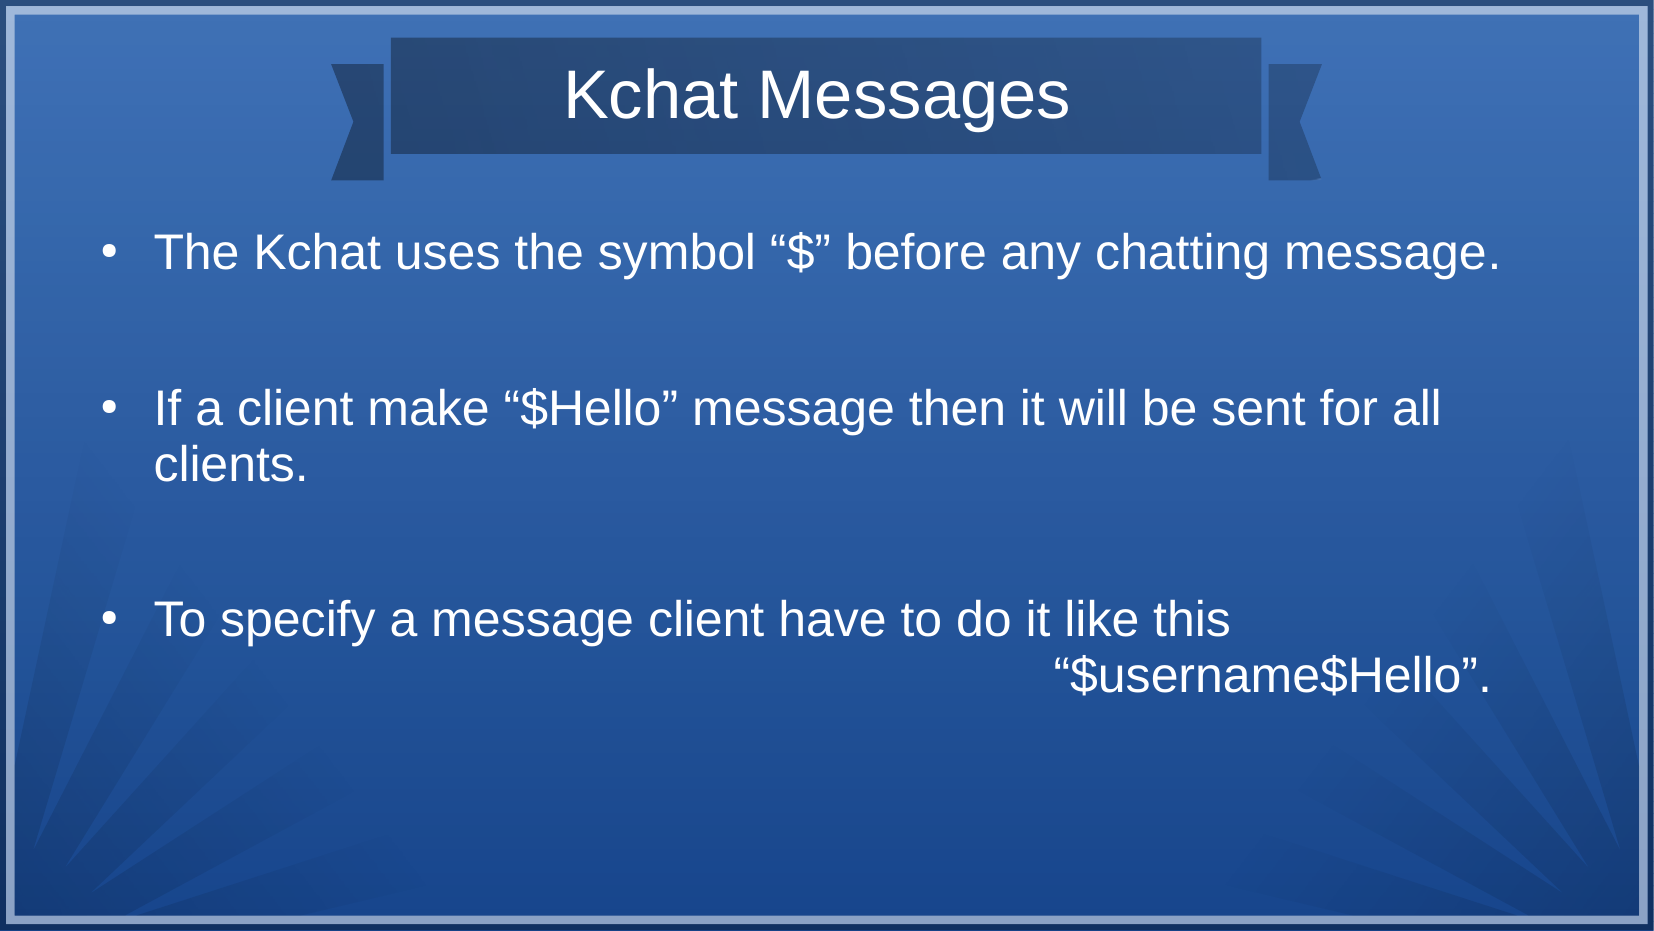

# Kchat Messages
The Kchat uses the symbol “$” before any chatting message.
If a client make “$Hello” message then it will be sent for all clients.
To specify a message client have to do it like this 																“$username$Hello”.